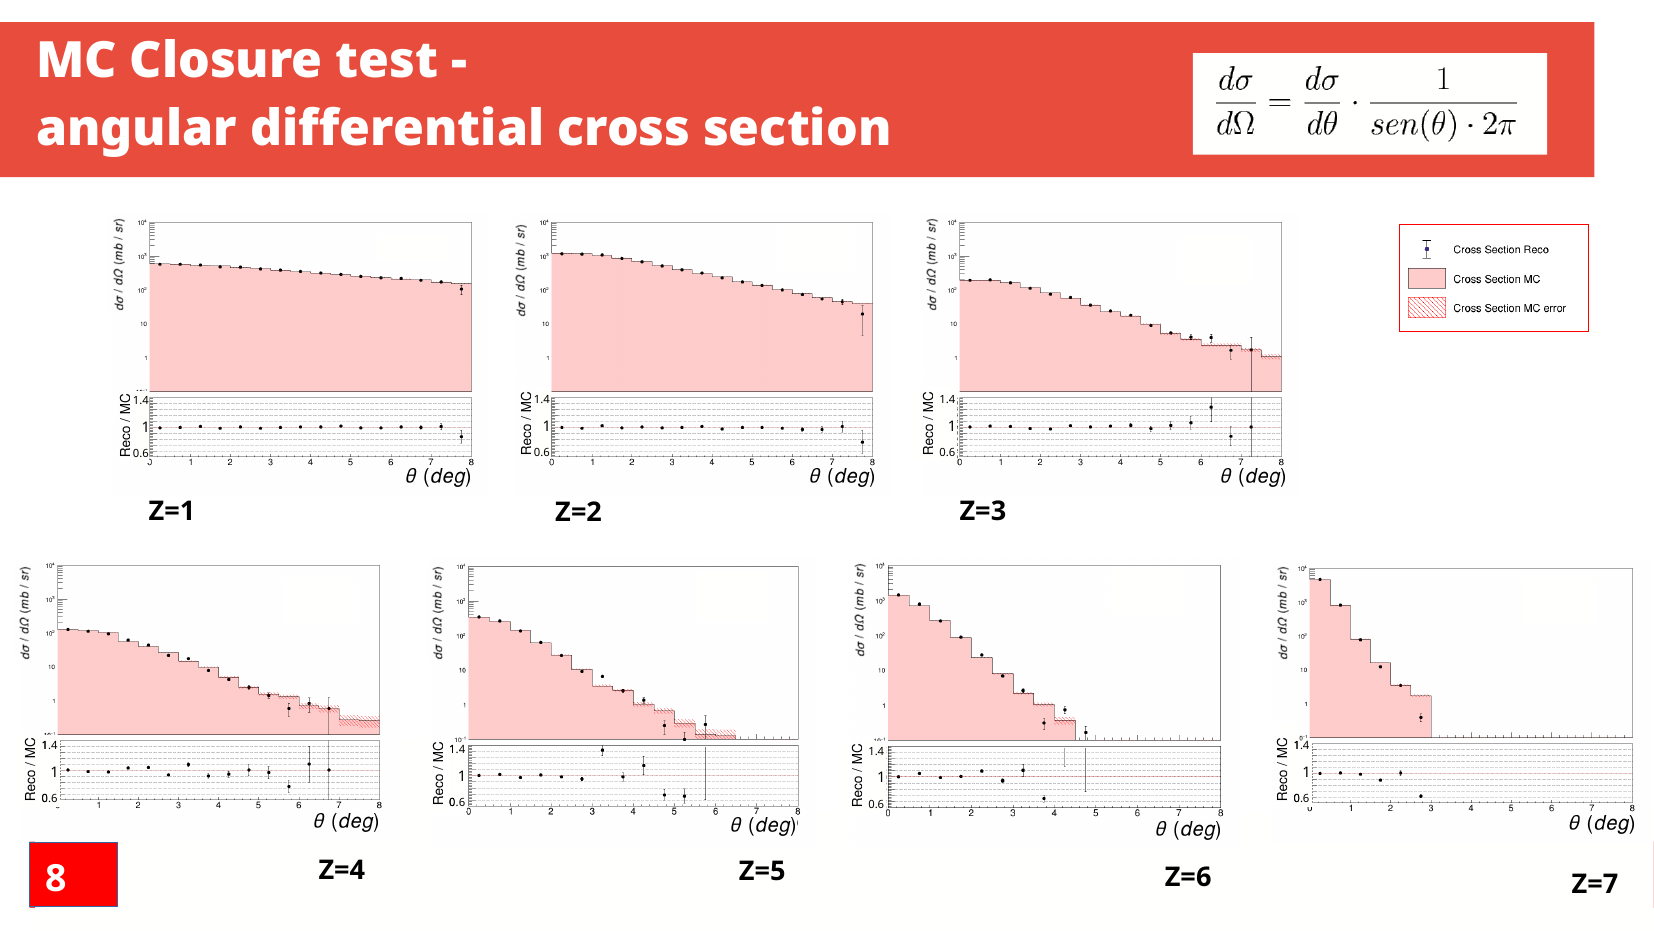

# MC Closure test - angular differential cross section
1.4
1.4
1.4
1.4
1
1
1
1
0.6
0.6
0.6
0.6
Z=1
Z=3
Z=2
1.4
1.4
1.4
1.4
1.4
1.4
1.4
1.4
1
1
1
1
1
1
1
1
0.6
0.6
0.6
0.6
0.6
0.6
0.6
0.6
14
Z=4
8
Z=5
Z=6
Z=7